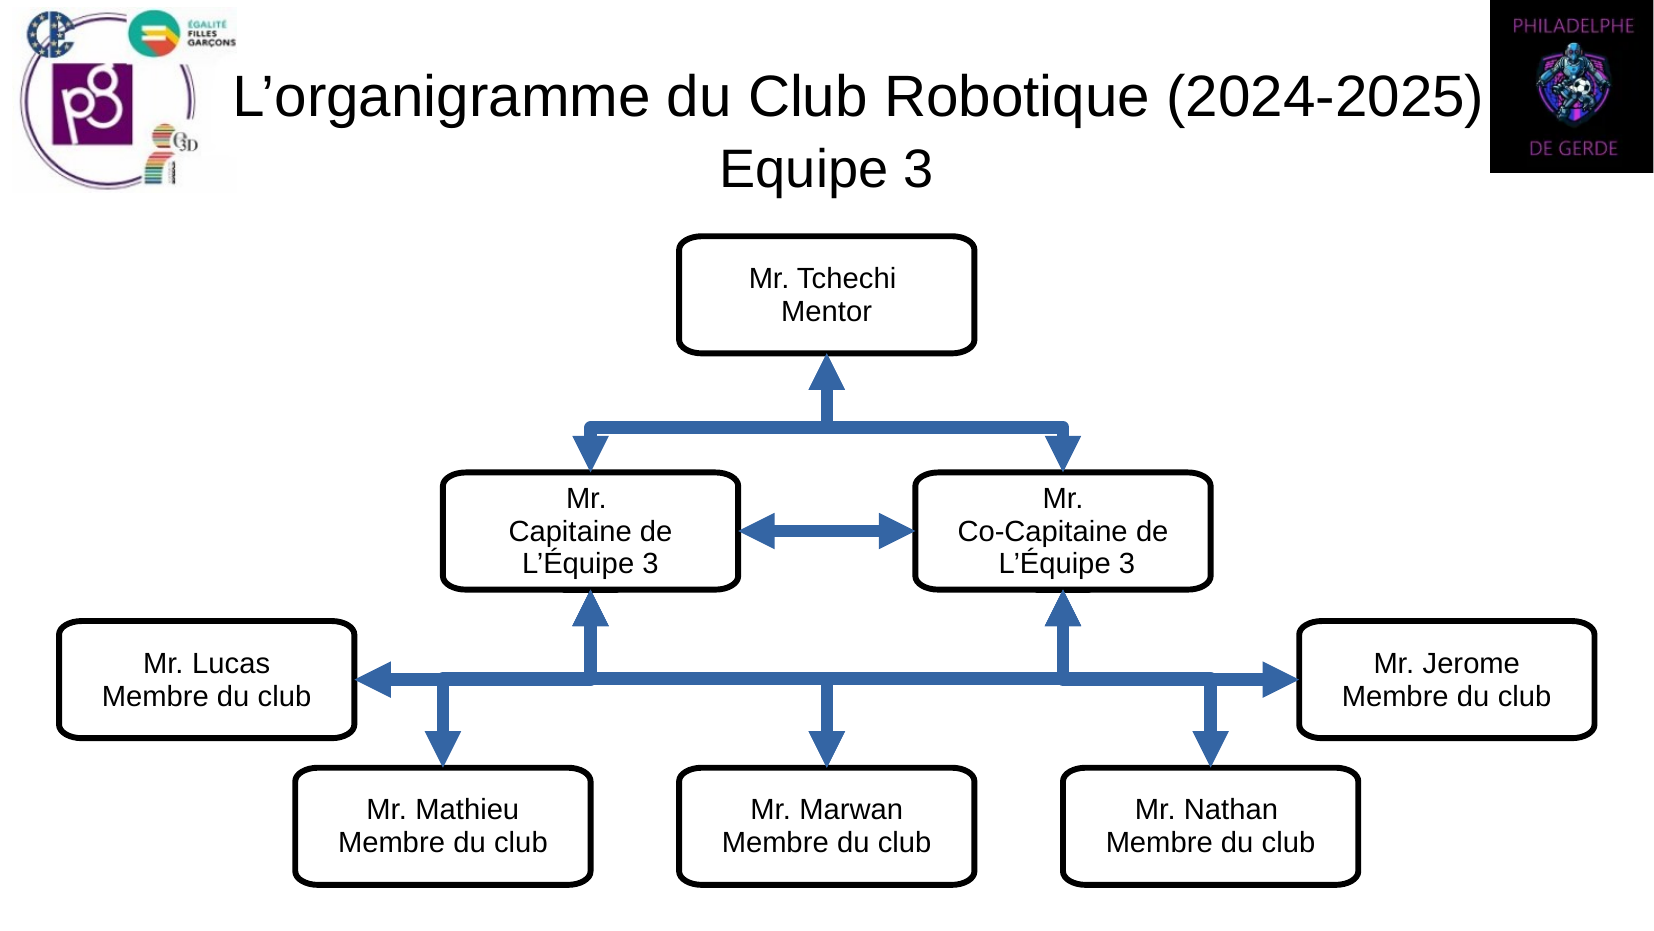

# L’organigramme du Club Robotique (2024-2025)
Equipe 3
Mr. Tchechi
Mentor
Mr.
Capitaine de
L’Équipe 3
 Mr.
Co-Capitaine de
 L’Équipe 3
Mr. Lucas
Membre du club
Mr. Jerome
Membre du club
Mr. Mathieu
Membre du club
Mr. Marwan
Membre du club
Mr. Nathan
Membre du club